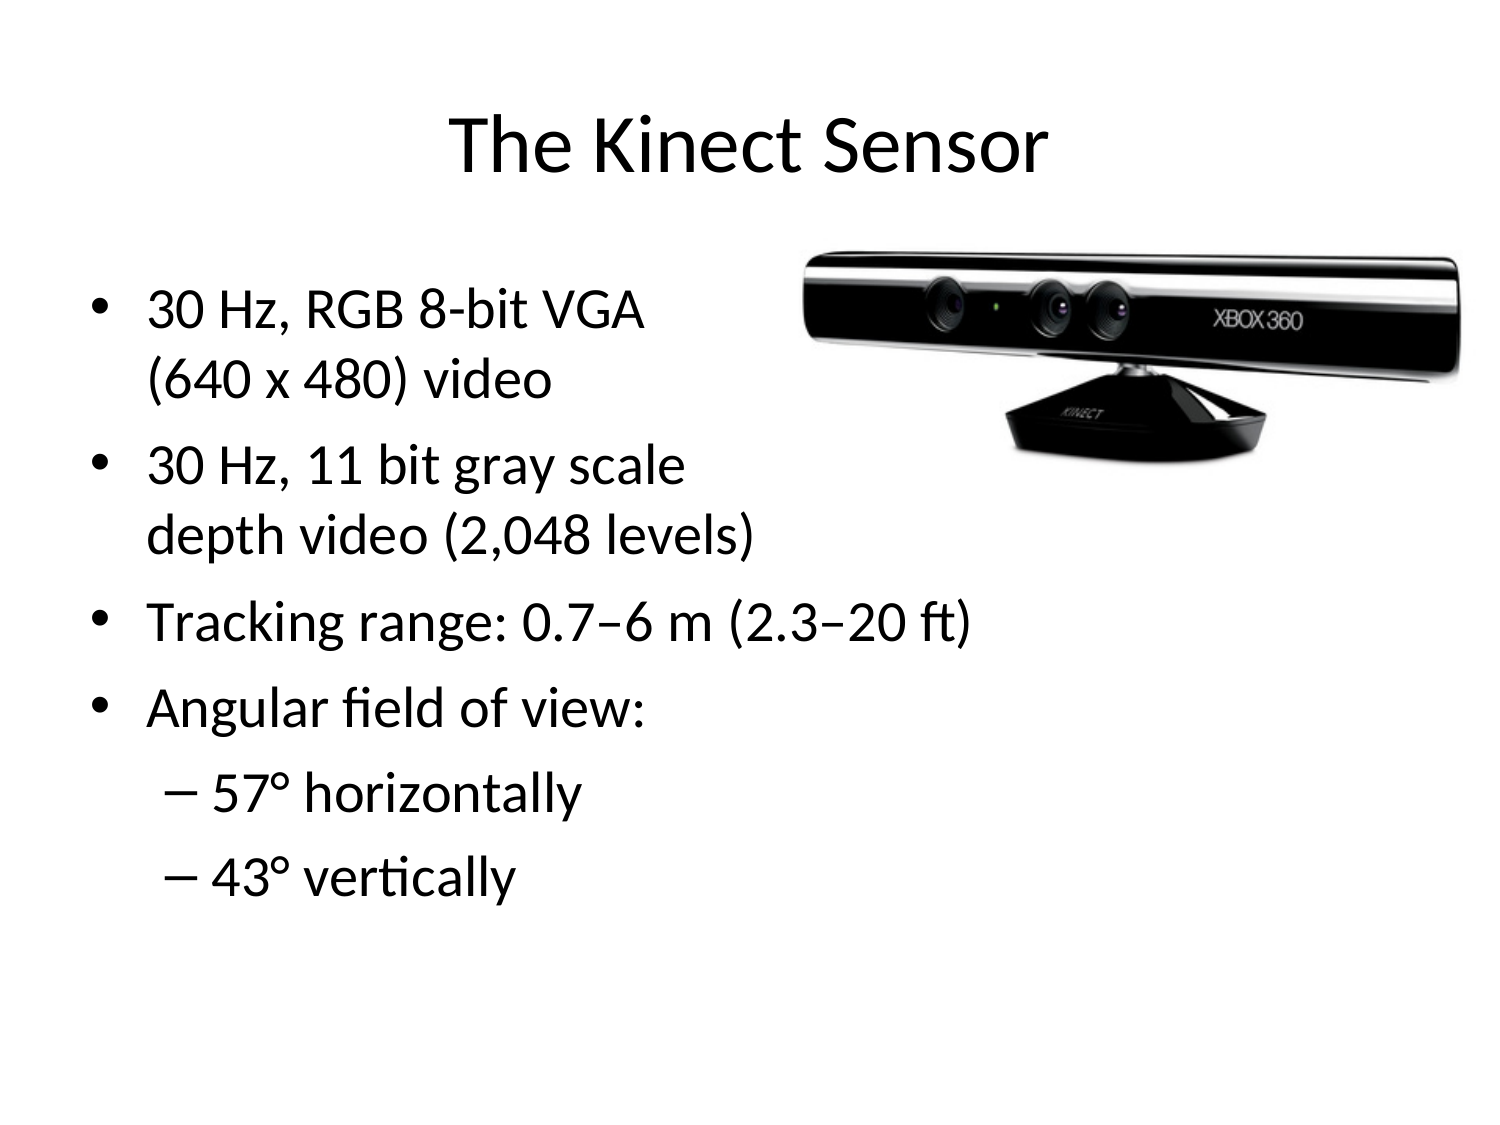

# The Kinect Sensor
30 Hz, RGB 8-bit VGA
(640 x 480) video
30 Hz, 11 bit gray scale
depth video (2,048 levels)
Tracking range: 0.7–6 m (2.3–20 ft)
Angular field of view:
57° horizontally
43° vertically